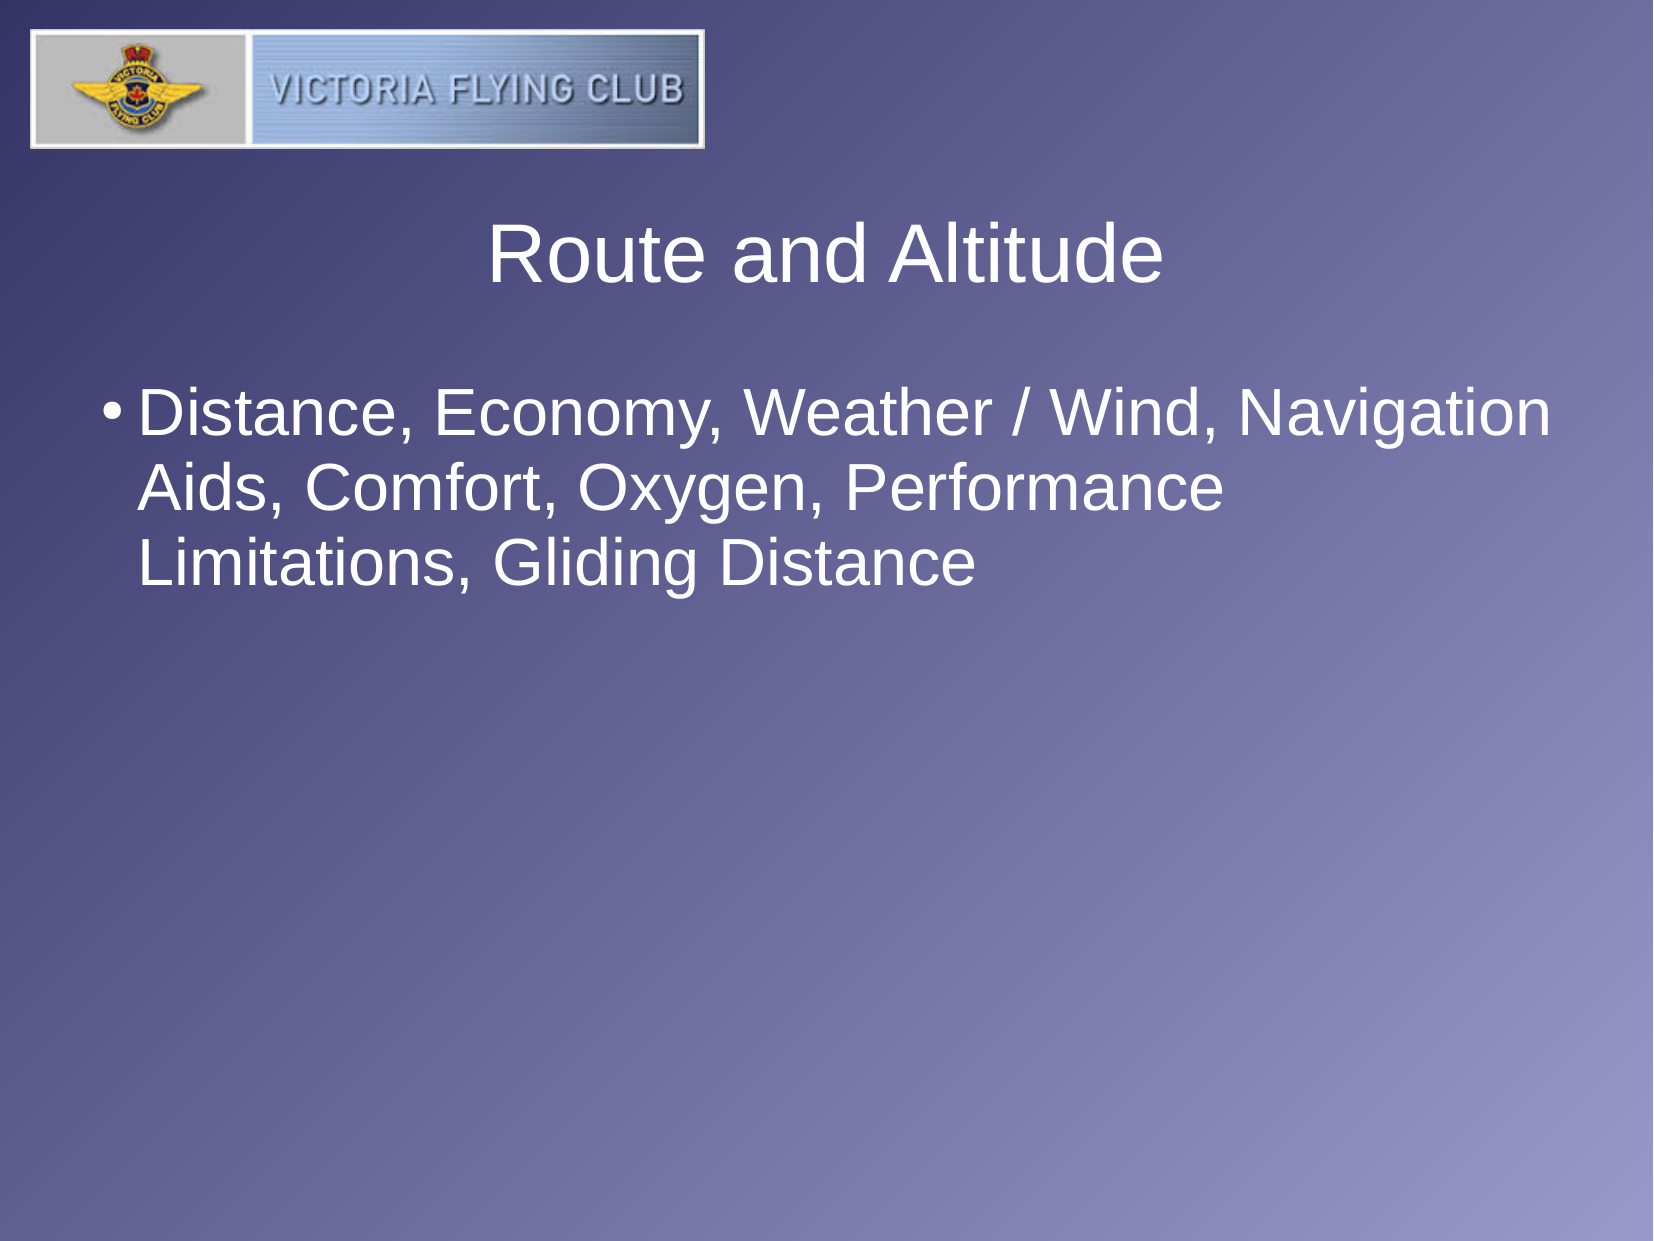

# Route and Altitude
Distance, Economy, Weather / Wind, Navigation Aids, Comfort, Oxygen, Performance Limitations, Gliding Distance